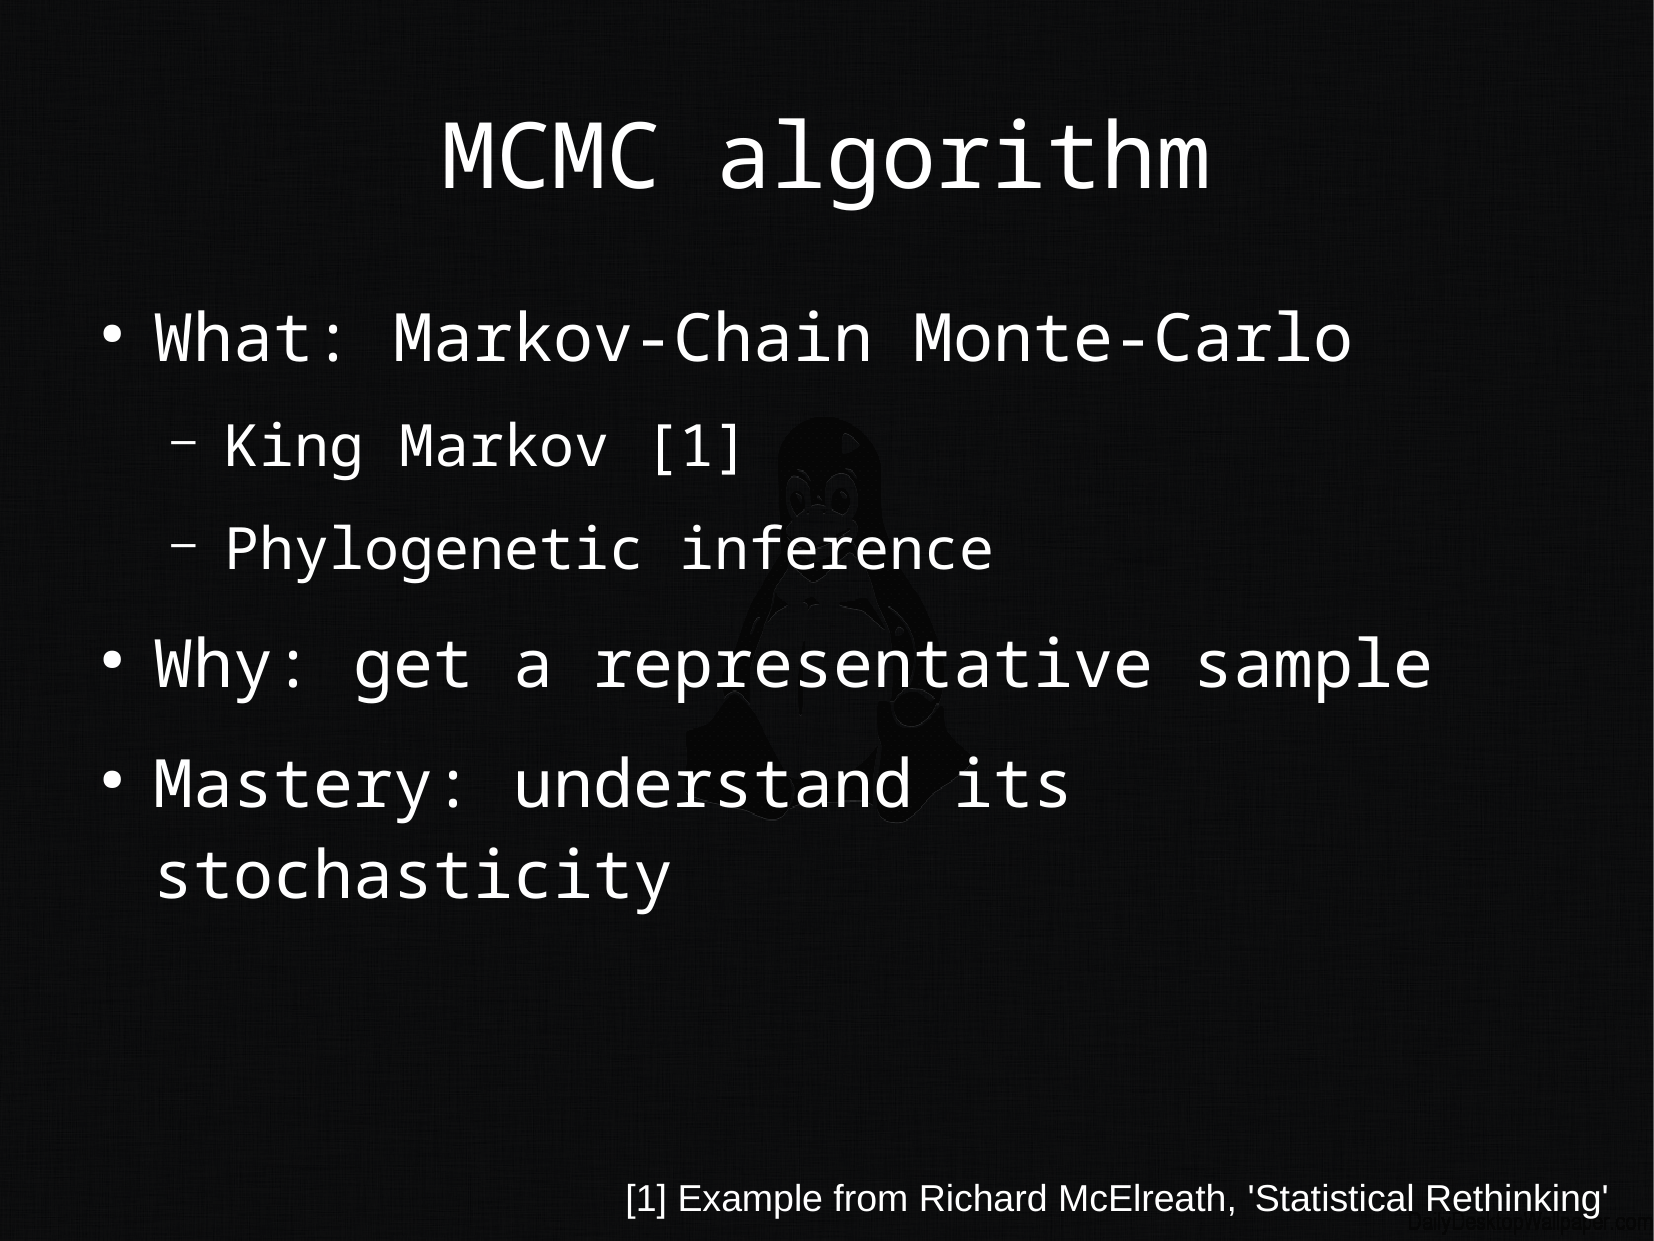

# MCMC algorithm
What: Markov-Chain Monte-Carlo
King Markov [1]
Phylogenetic inference
Why: get a representative sample
Mastery: understand its stochasticity
[1] Example from Richard McElreath, 'Statistical Rethinking'